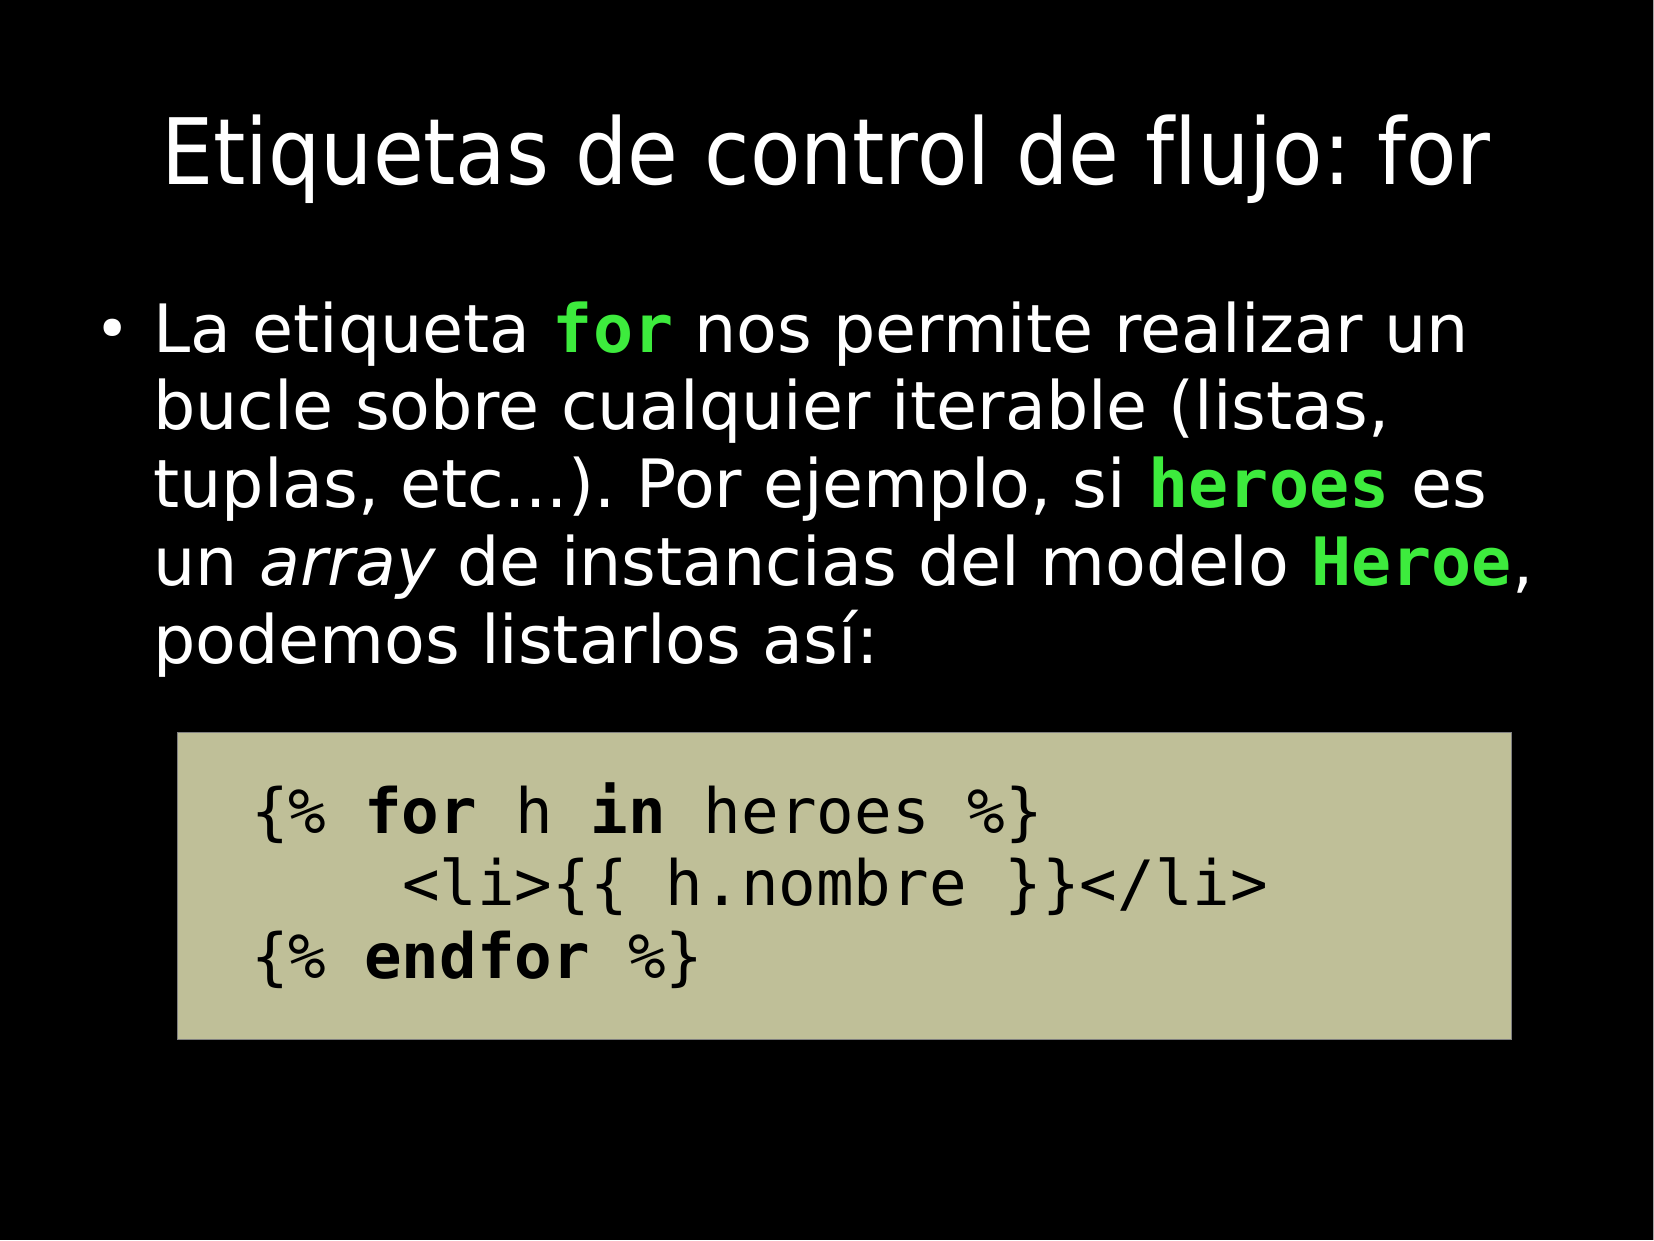

# Etiquetas de control de flujo: for
La etiqueta for nos permite realizar un bucle sobre cualquier iterable (listas, tuplas, etc...). Por ejemplo, si heroes es un array de instancias del modelo Heroe, podemos listarlos así:
{% for h in heroes %}
 <li>{{ h.nombre }}</li>
{% endfor %}